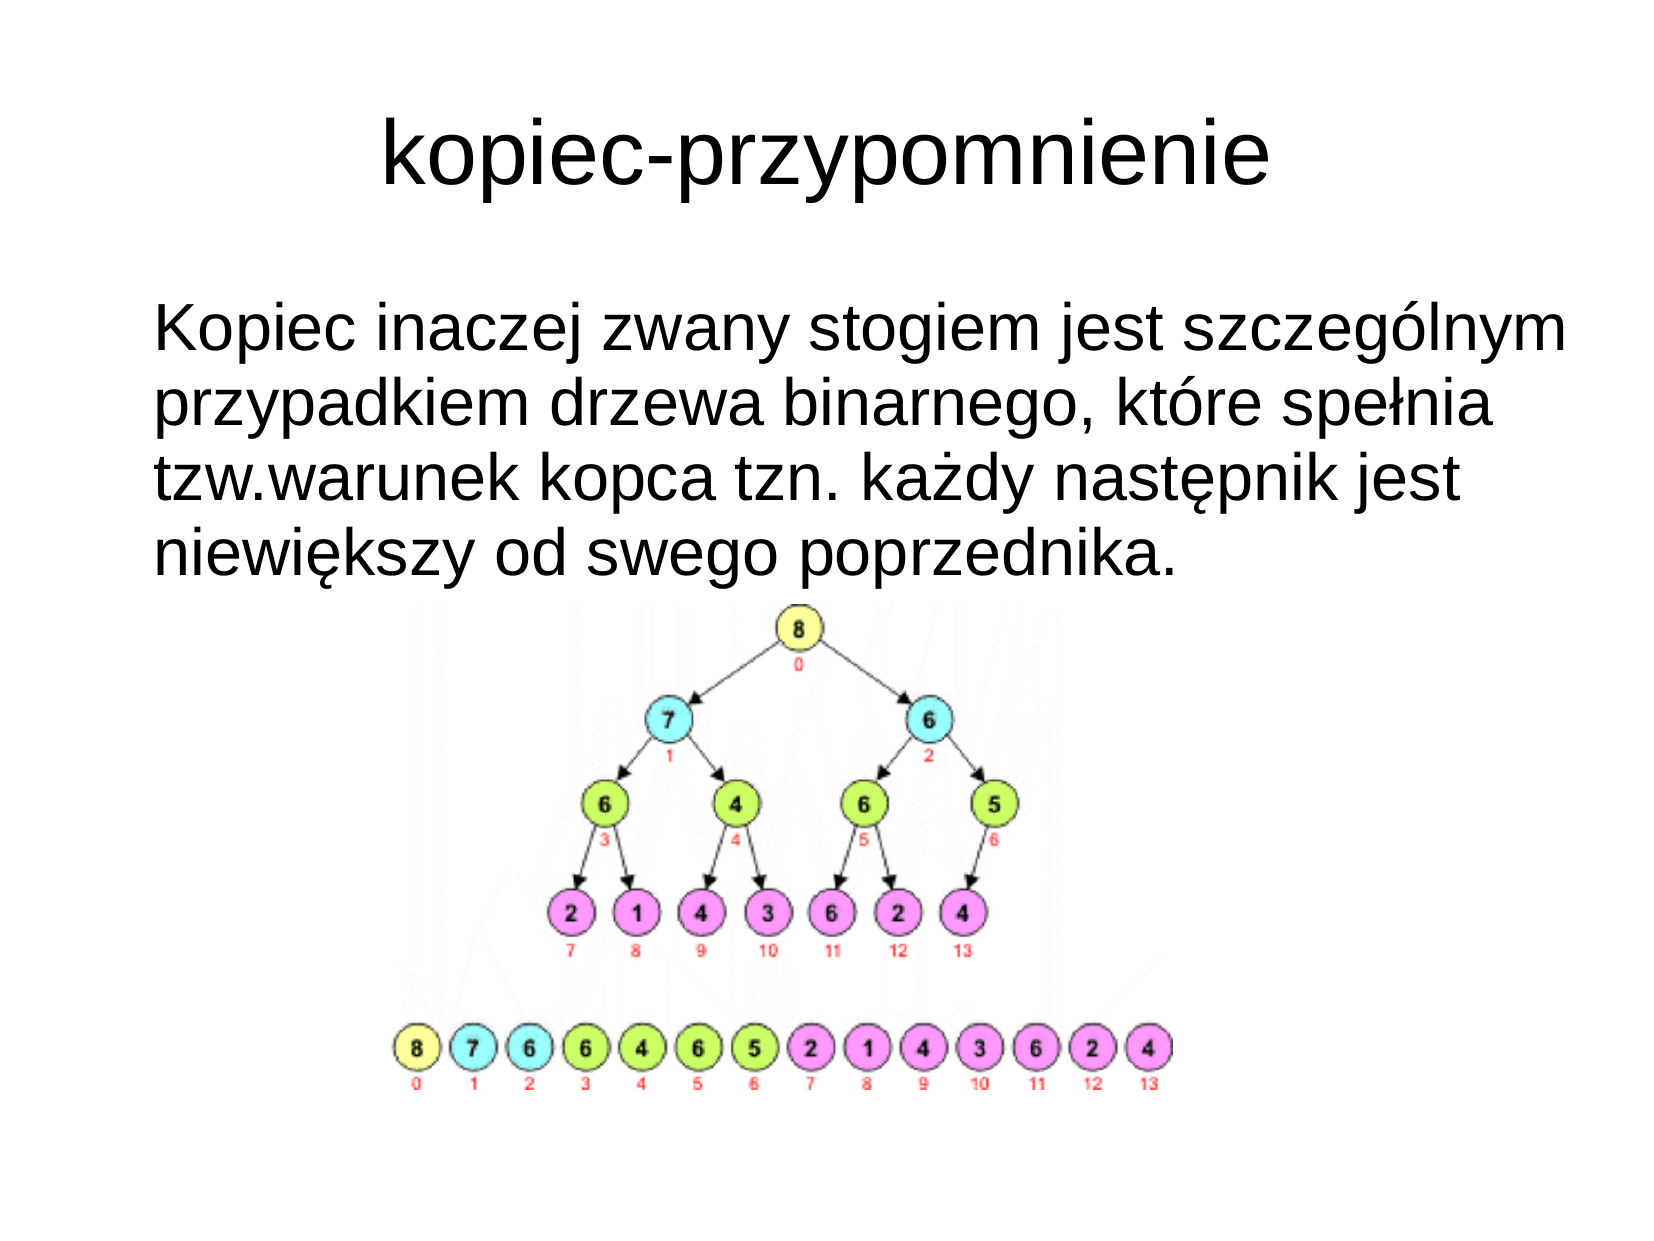

# kopiec-przypomnienie
Kopiec inaczej zwany stogiem jest szczególnym przypadkiem drzewa binarnego, które spełnia tzw.warunek kopca tzn. każdy następnik jest niewiększy od swego poprzednika.